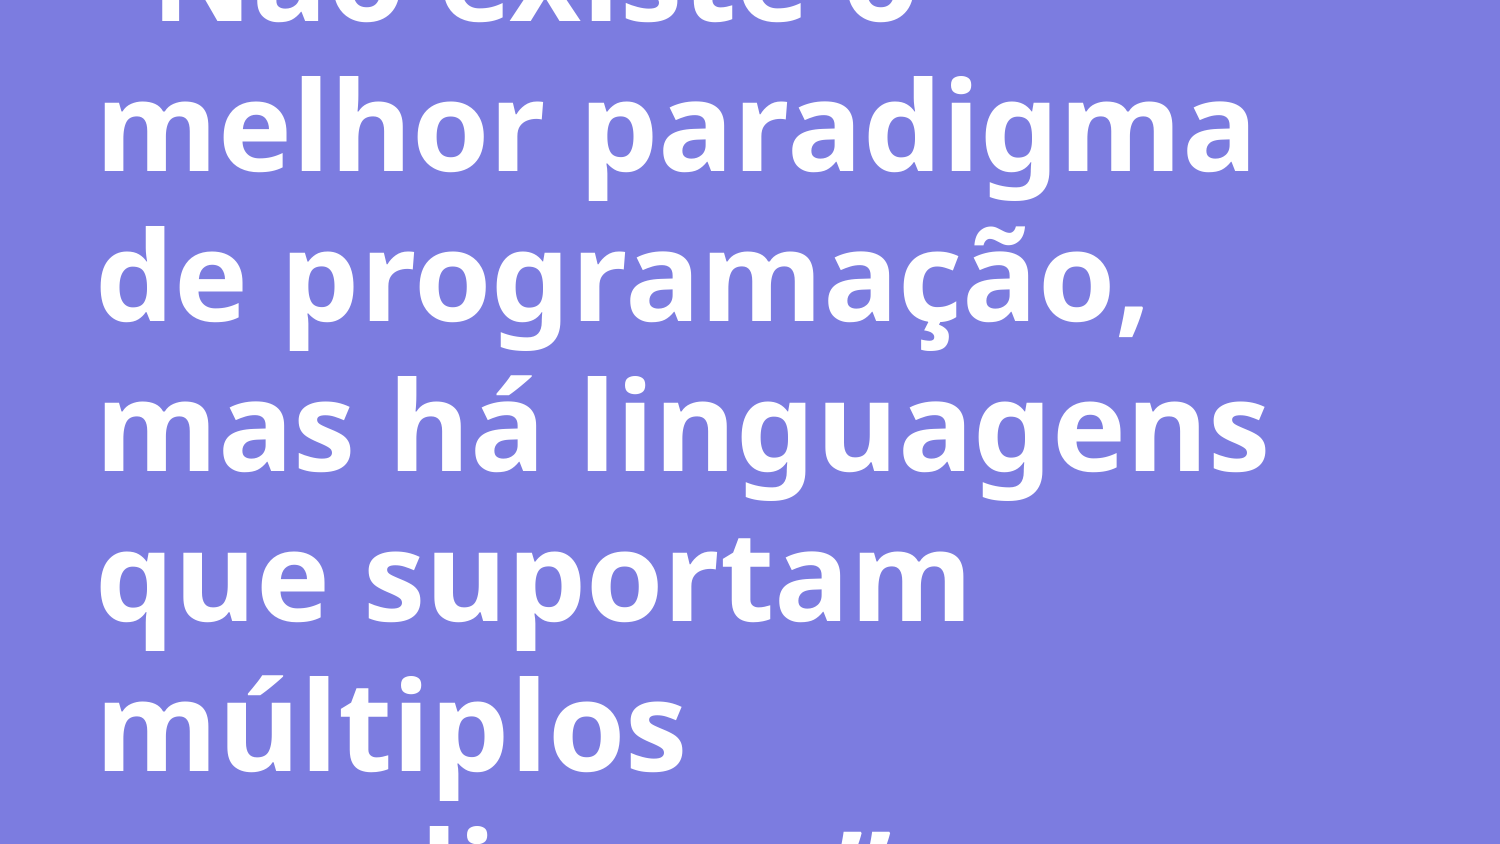

# “Não existe o melhor paradigma de programação, mas há linguagens que suportam múltiplos paradigmas”.